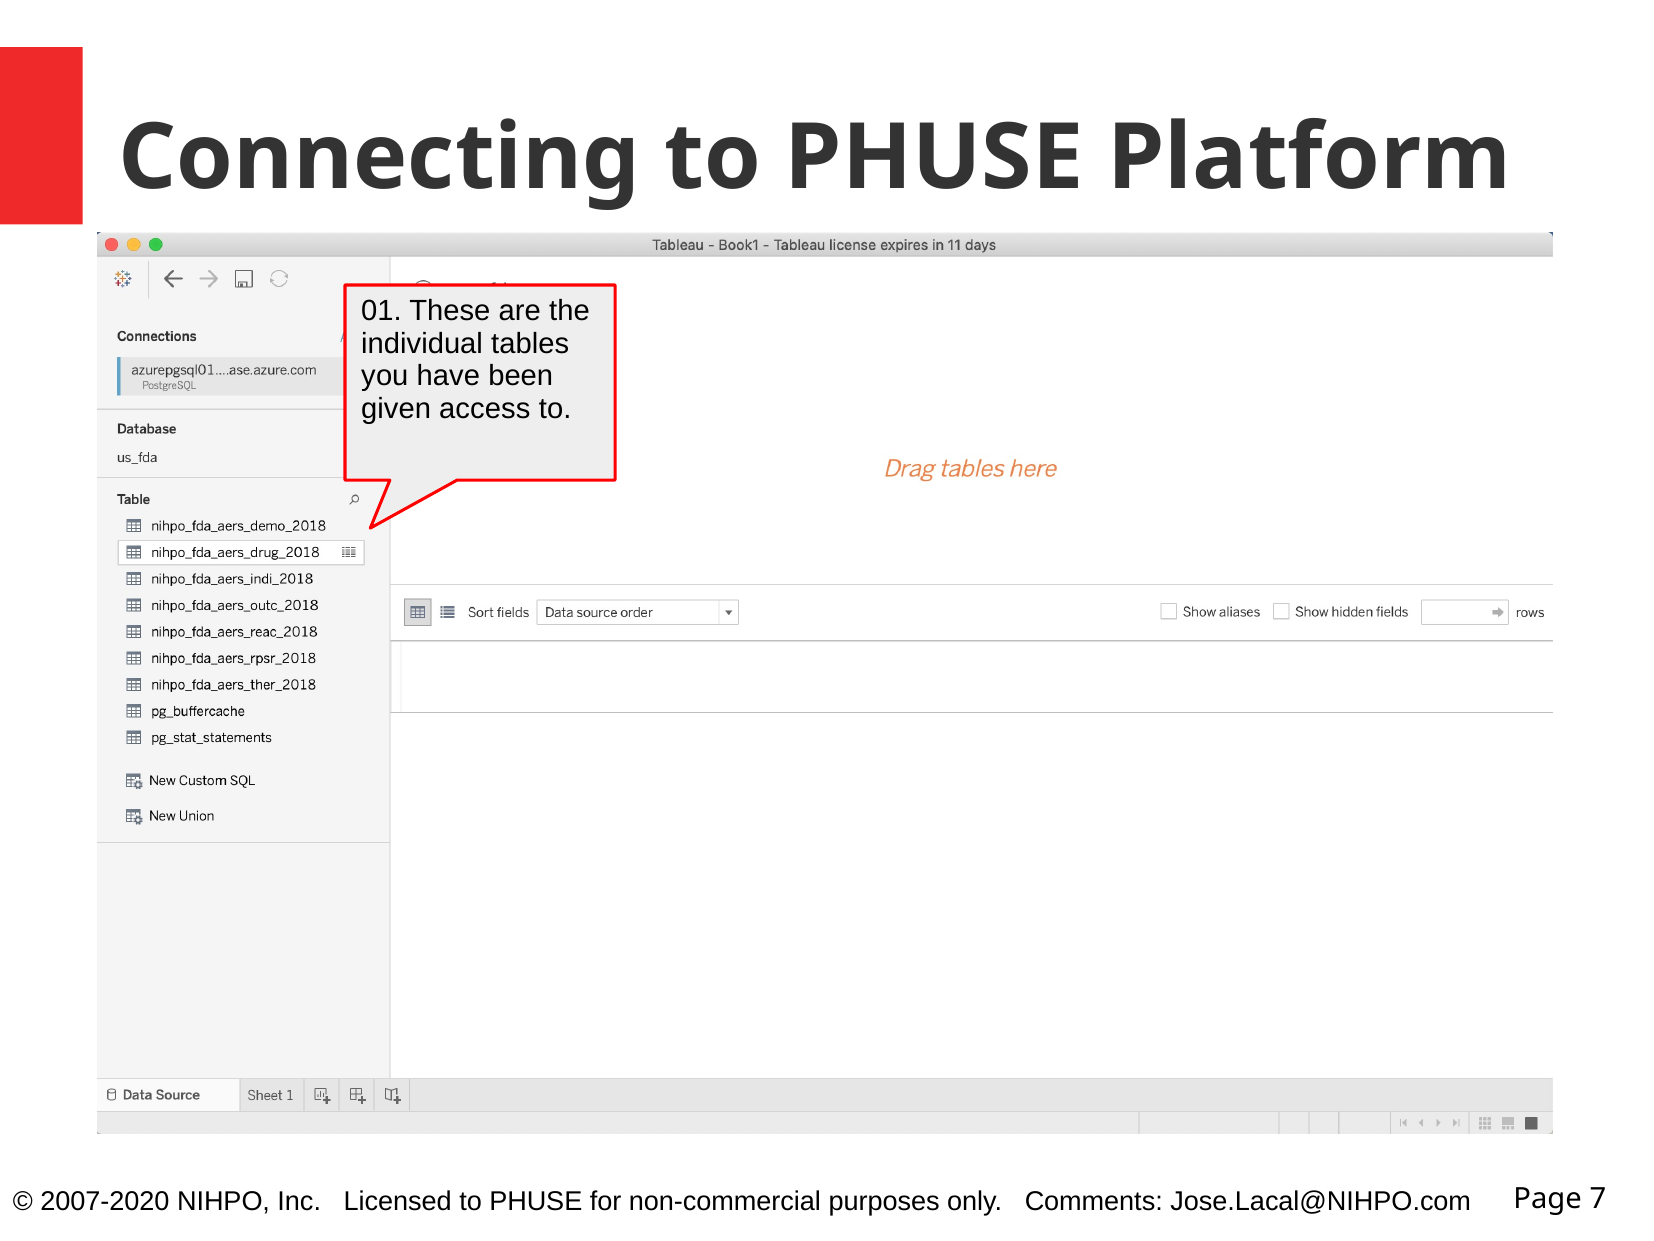

# Connecting to PHUSE Platform
01. These are the
individual tables
you have been
given access to.
7
© 2007-2020 NIHPO, Inc. Licensed to PHUSE for non-commercial purposes only. Comments: Jose.Lacal@NIHPO.com